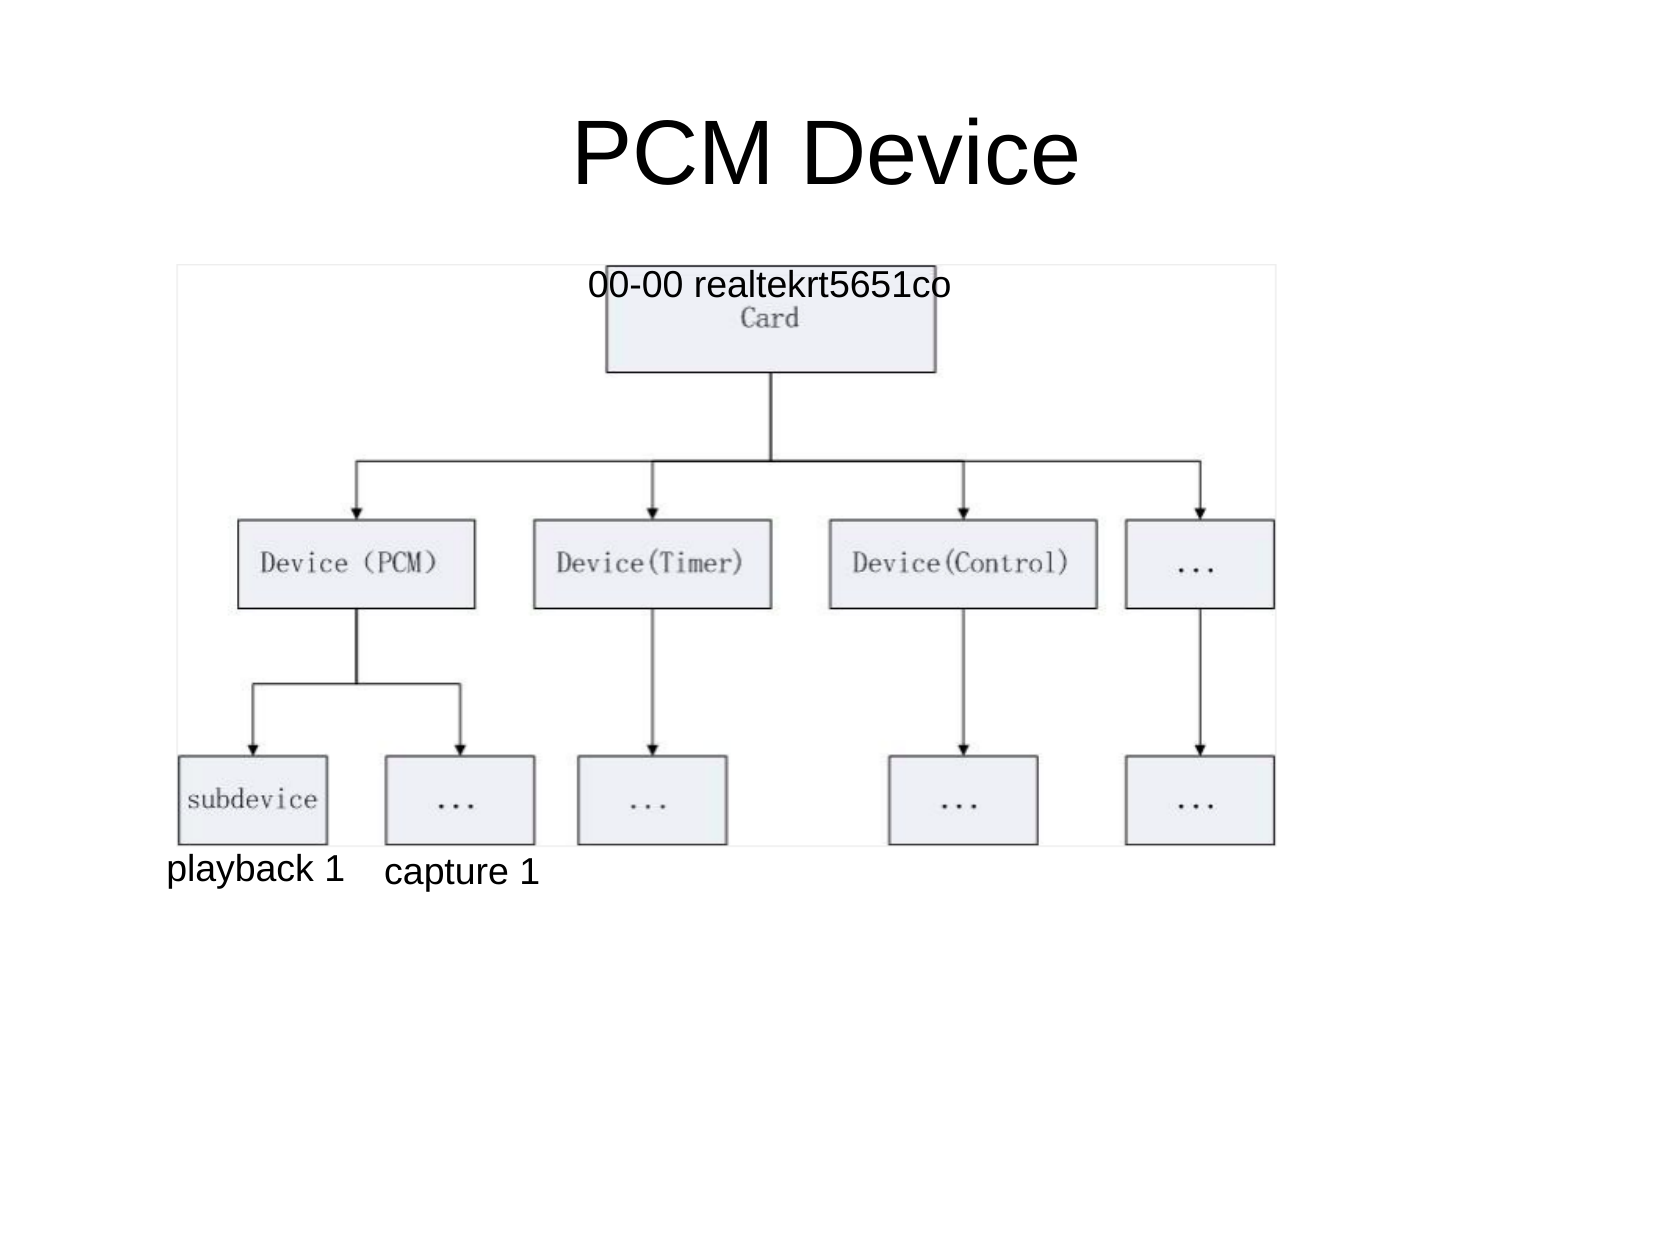

# PCM Device
00-00 realtekrt5651co
playback 1
capture 1